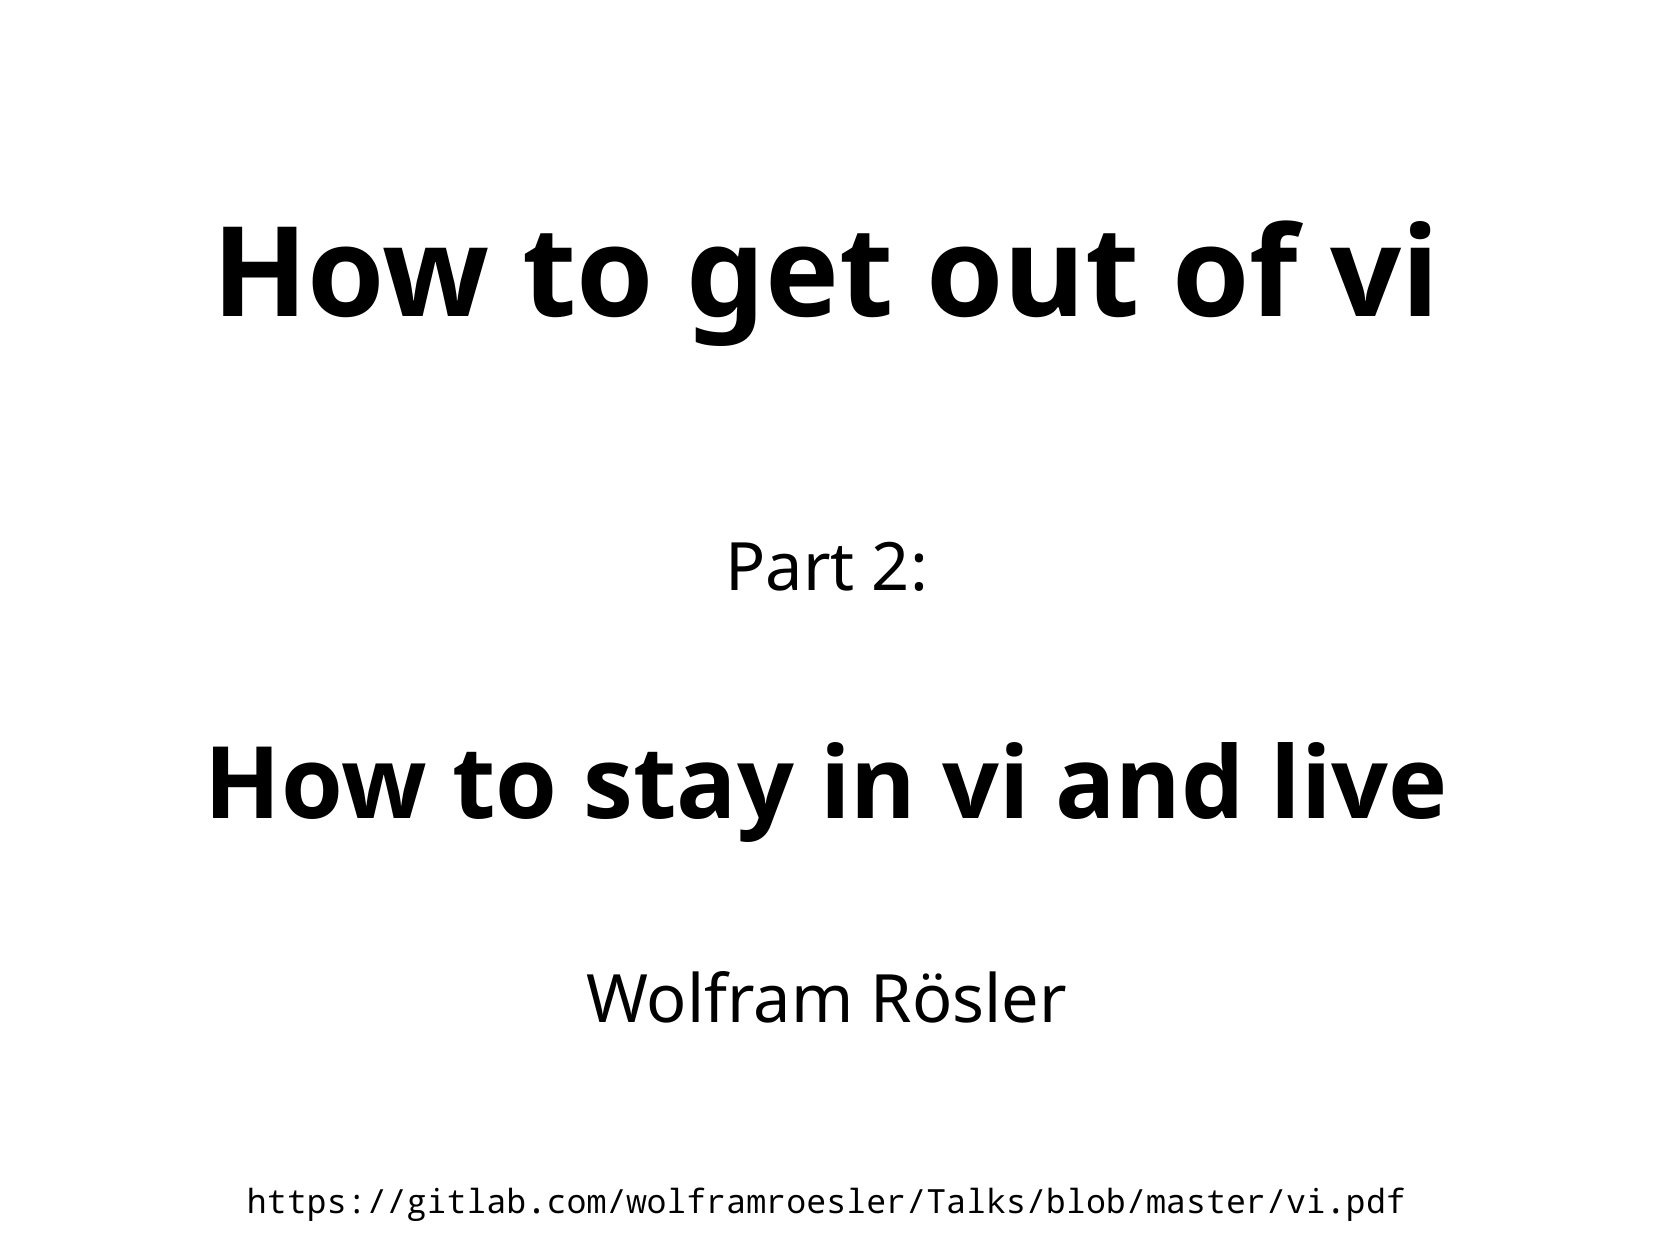

# How to get out of vi
Part 2:
How to stay in vi and live
Wolfram Rösler
https://gitlab.com/wolframroesler/Talks/blob/master/vi.pdf